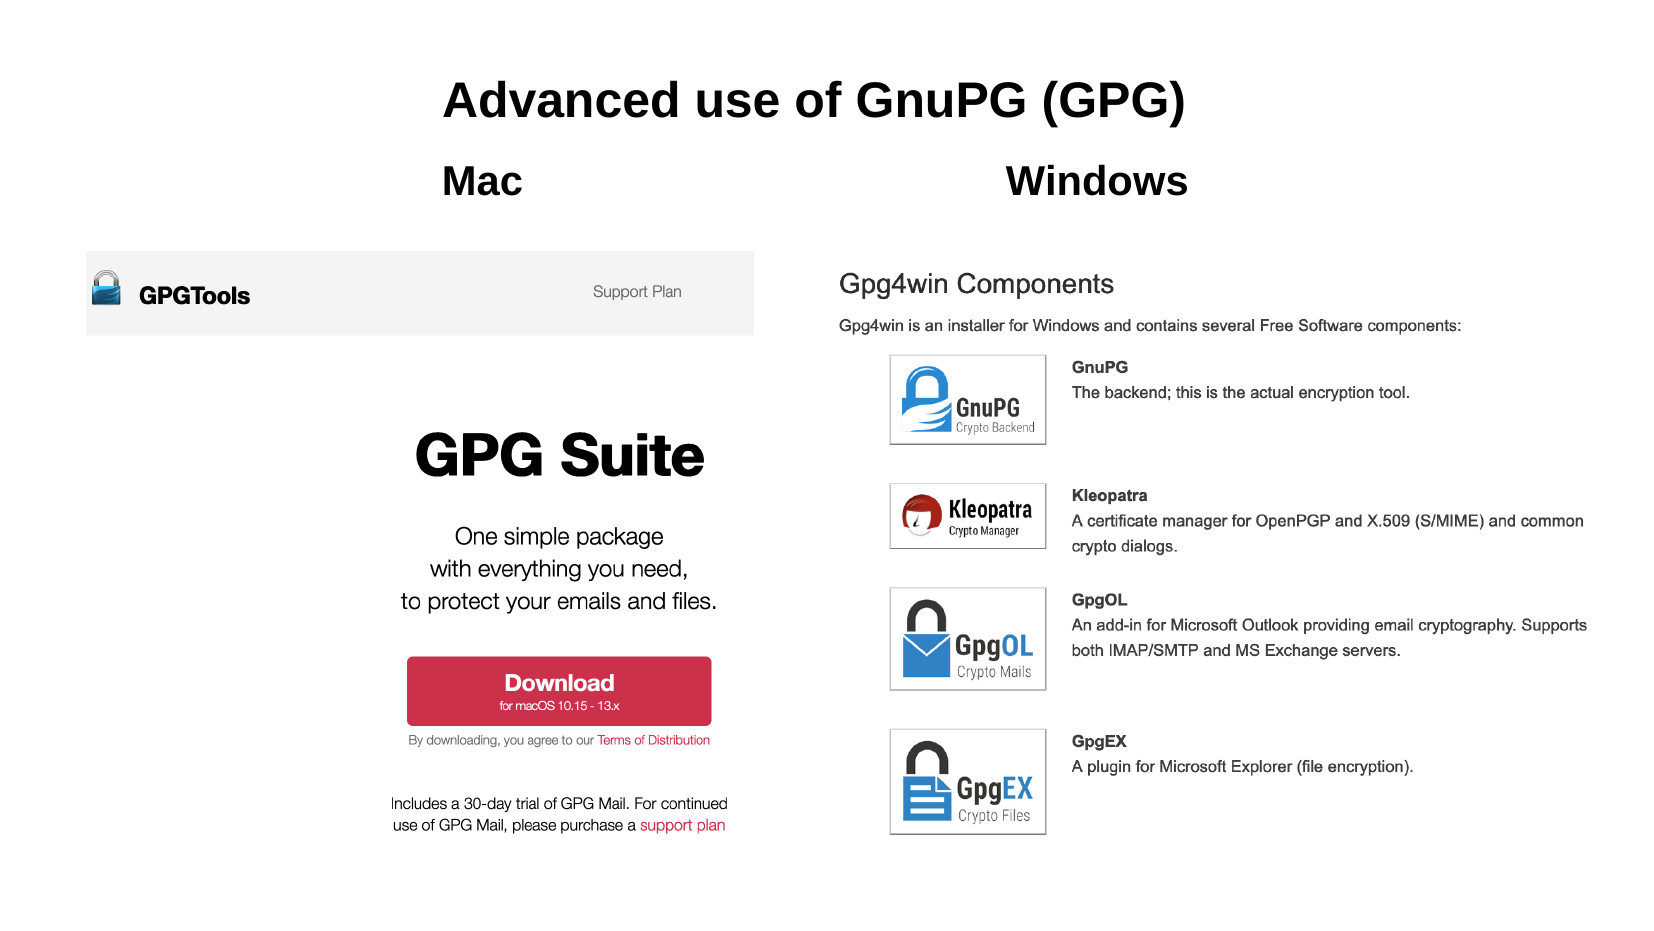

# Advanced use of GnuPG (GPG)
 Mac Windows